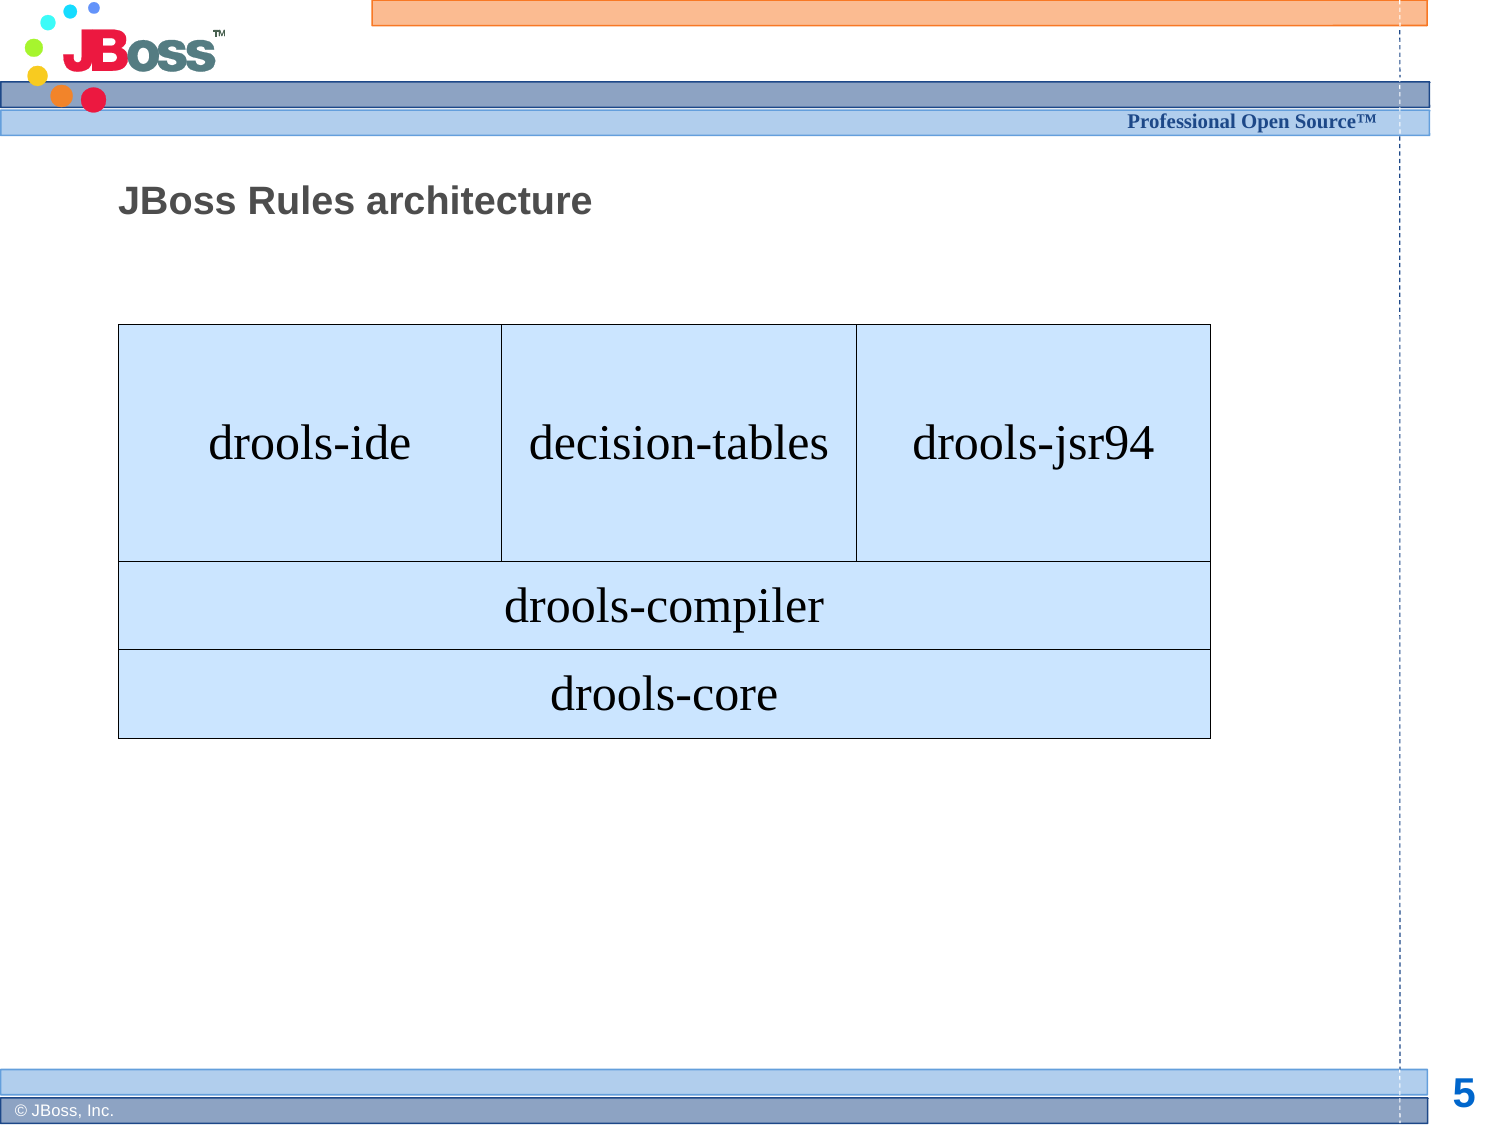

# JBoss Rules architecture
drools-ide
decision-tables
drools-jsr94
drools-compiler
drools-core